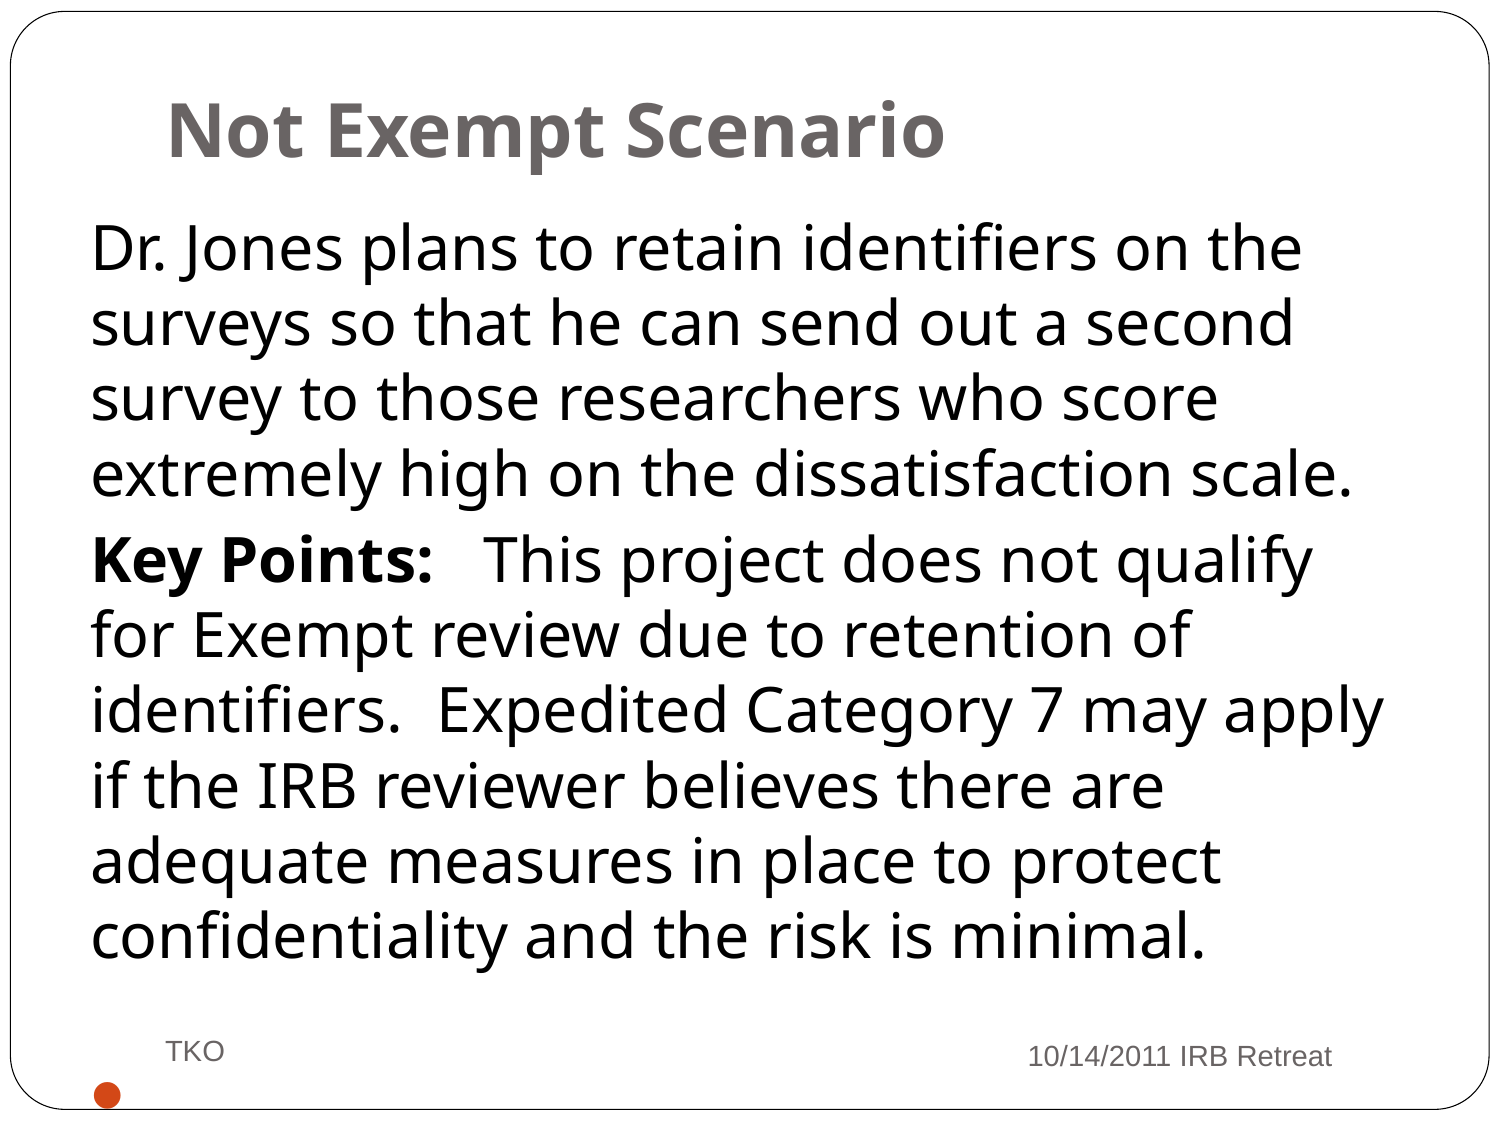

# Not Exempt Scenario
Dr. Jones plans to retain identifiers on the surveys so that he can send out a second survey to those researchers who score extremely high on the dissatisfaction scale.
Key Points: This project does not qualify for Exempt review due to retention of identifiers. Expedited Category 7 may apply if the IRB reviewer believes there are adequate measures in place to protect confidentiality and the risk is minimal.
TKO
10/14/2011 IRB Retreat